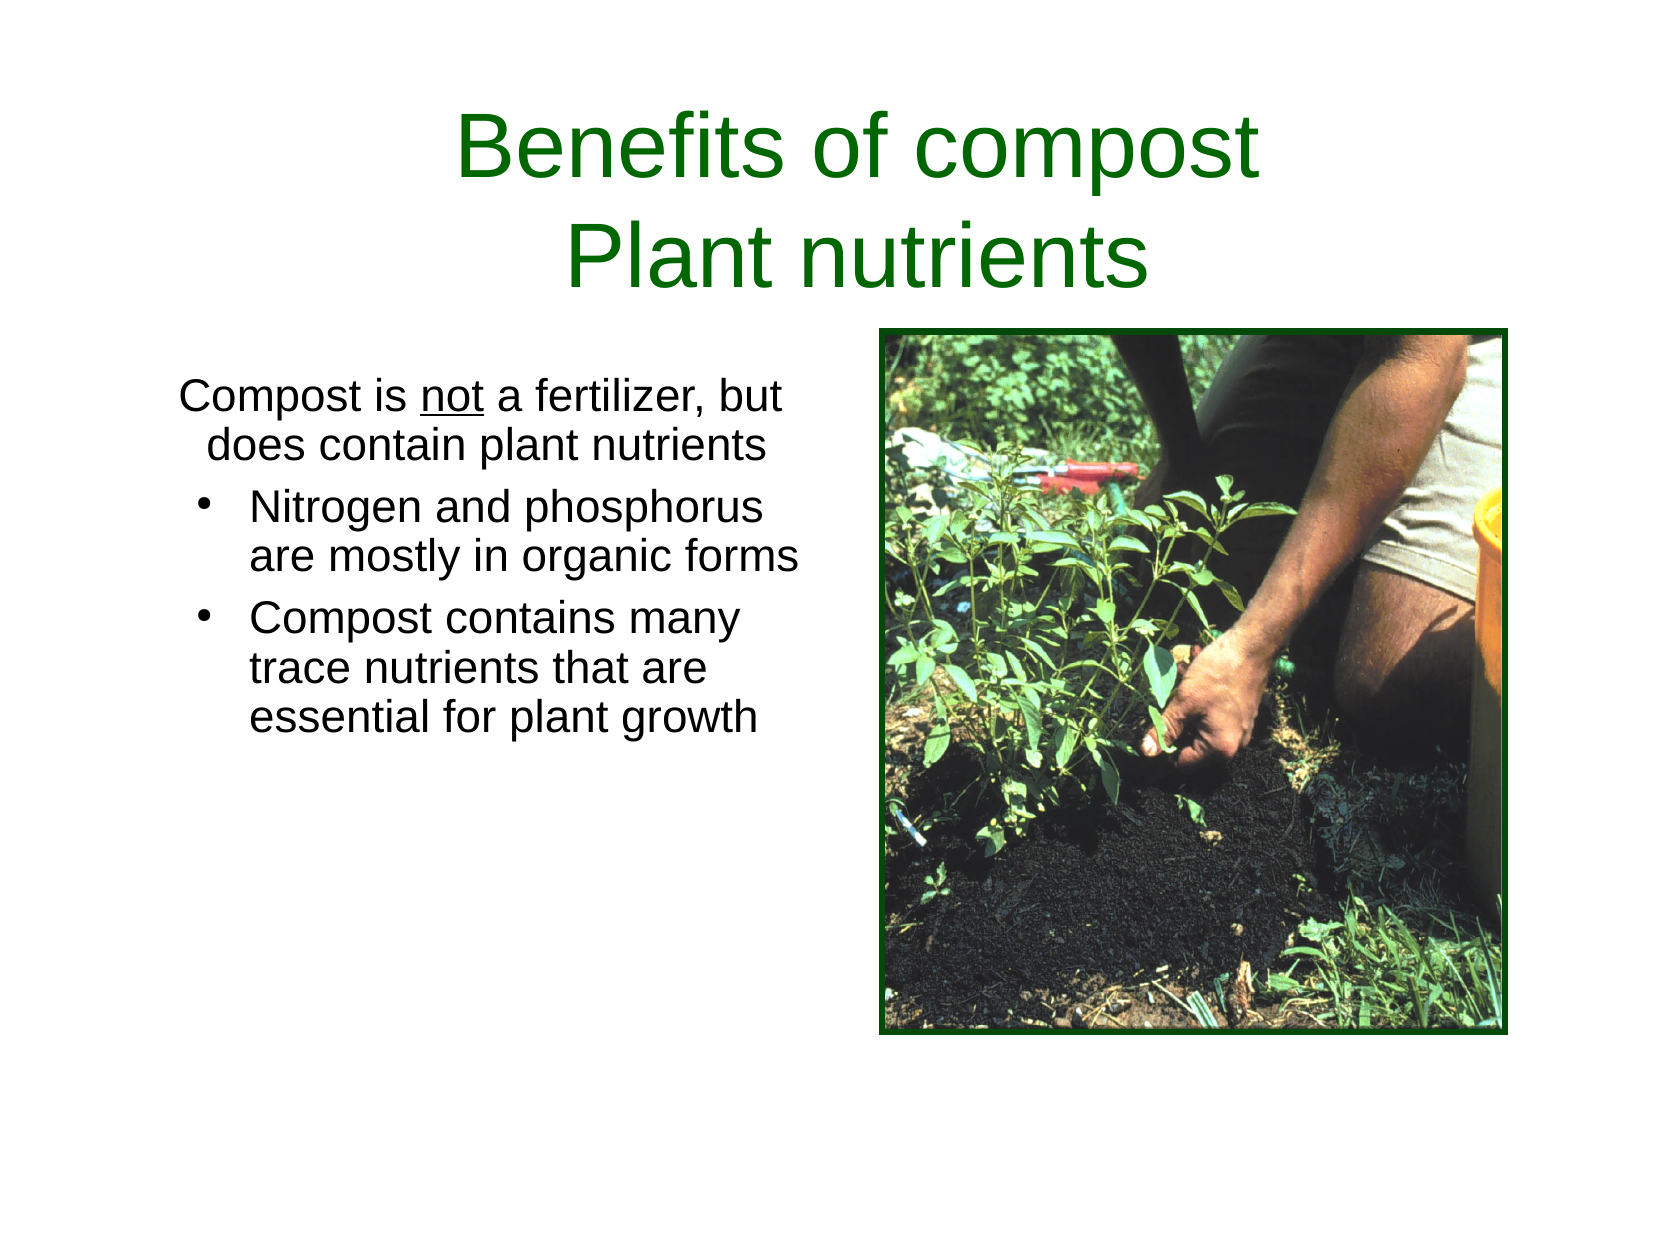

# Benefits of compost Plant nutrients
Compost is not a fertilizer, but does contain plant nutrients
Nitrogen and phosphorus are mostly in organic forms
Compost contains many trace nutrients that are essential for plant growth